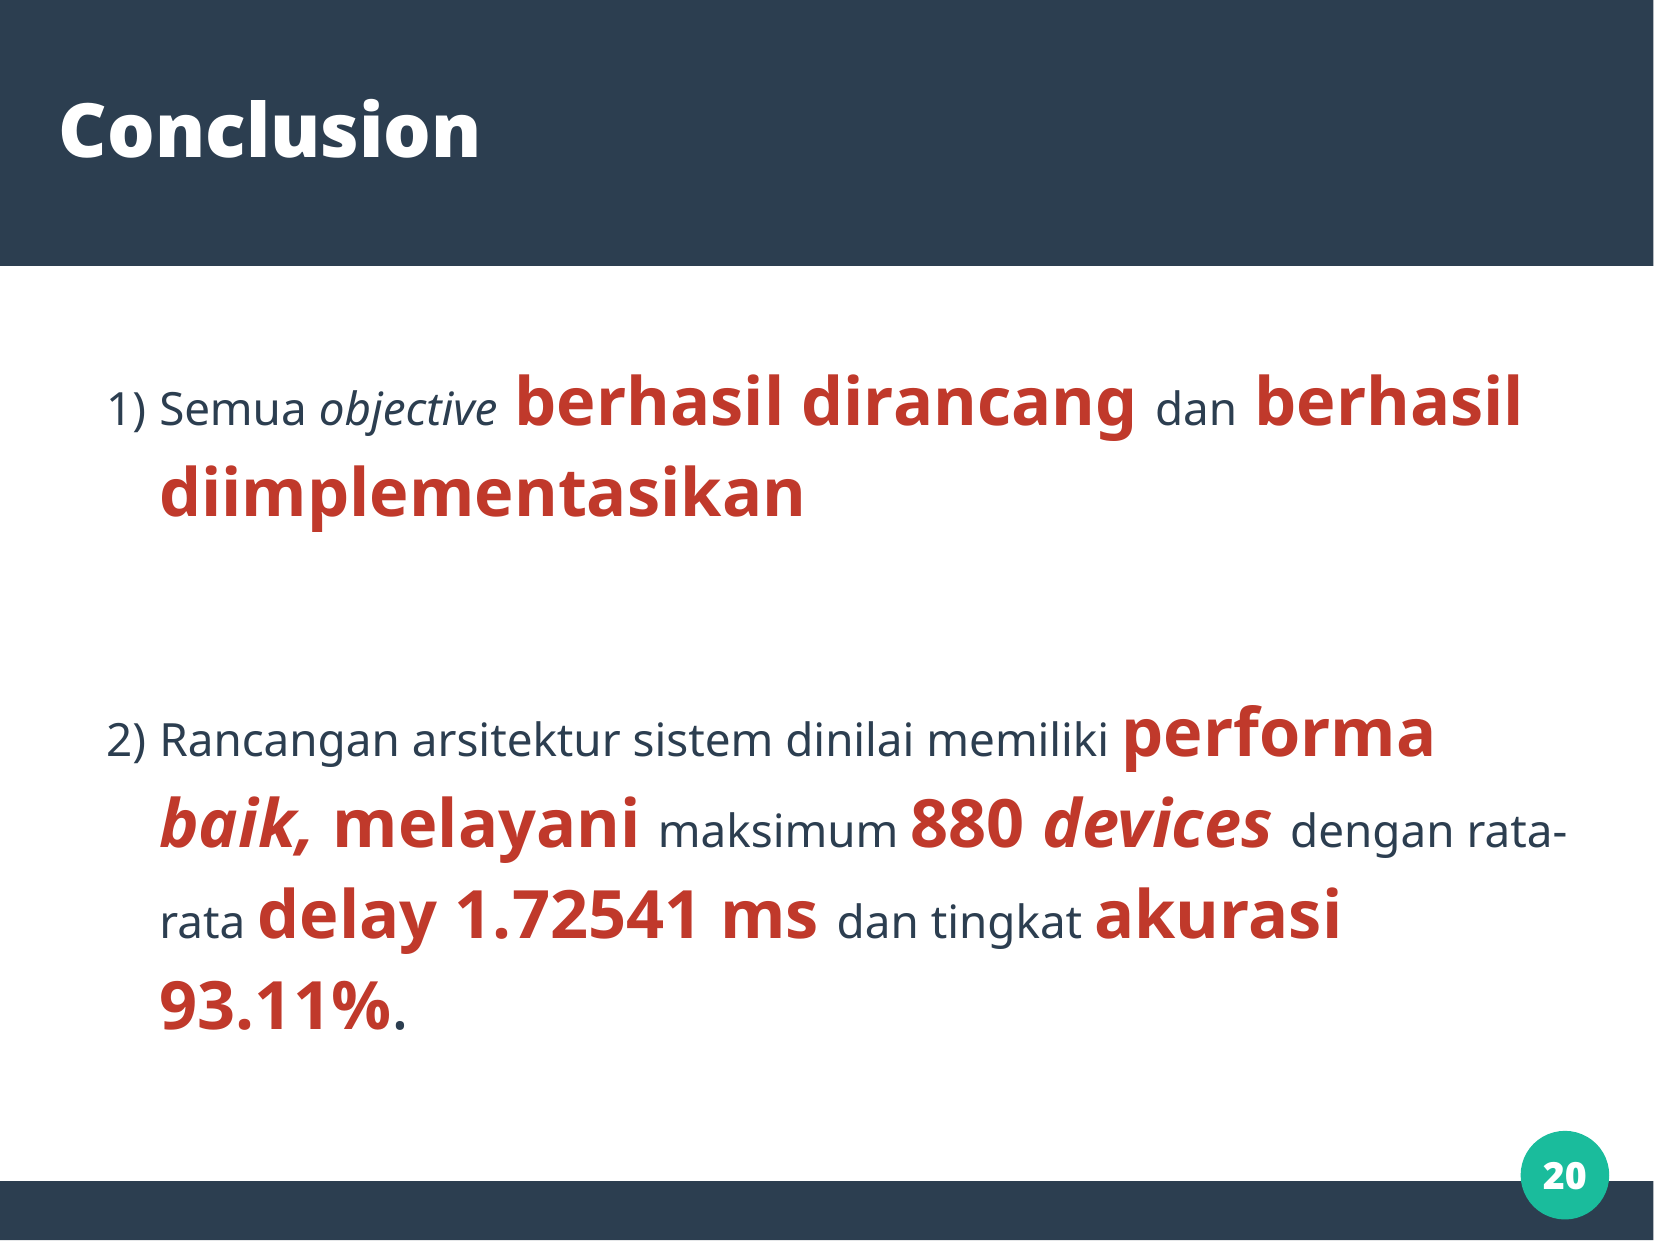

# Conclusion
Semua objective berhasil dirancang dan berhasil diimplementasikan
Rancangan arsitektur sistem dinilai memiliki performa baik, melayani maksimum 880 devices dengan rata-rata delay 1.72541 ms dan tingkat akurasi 93.11%.
20